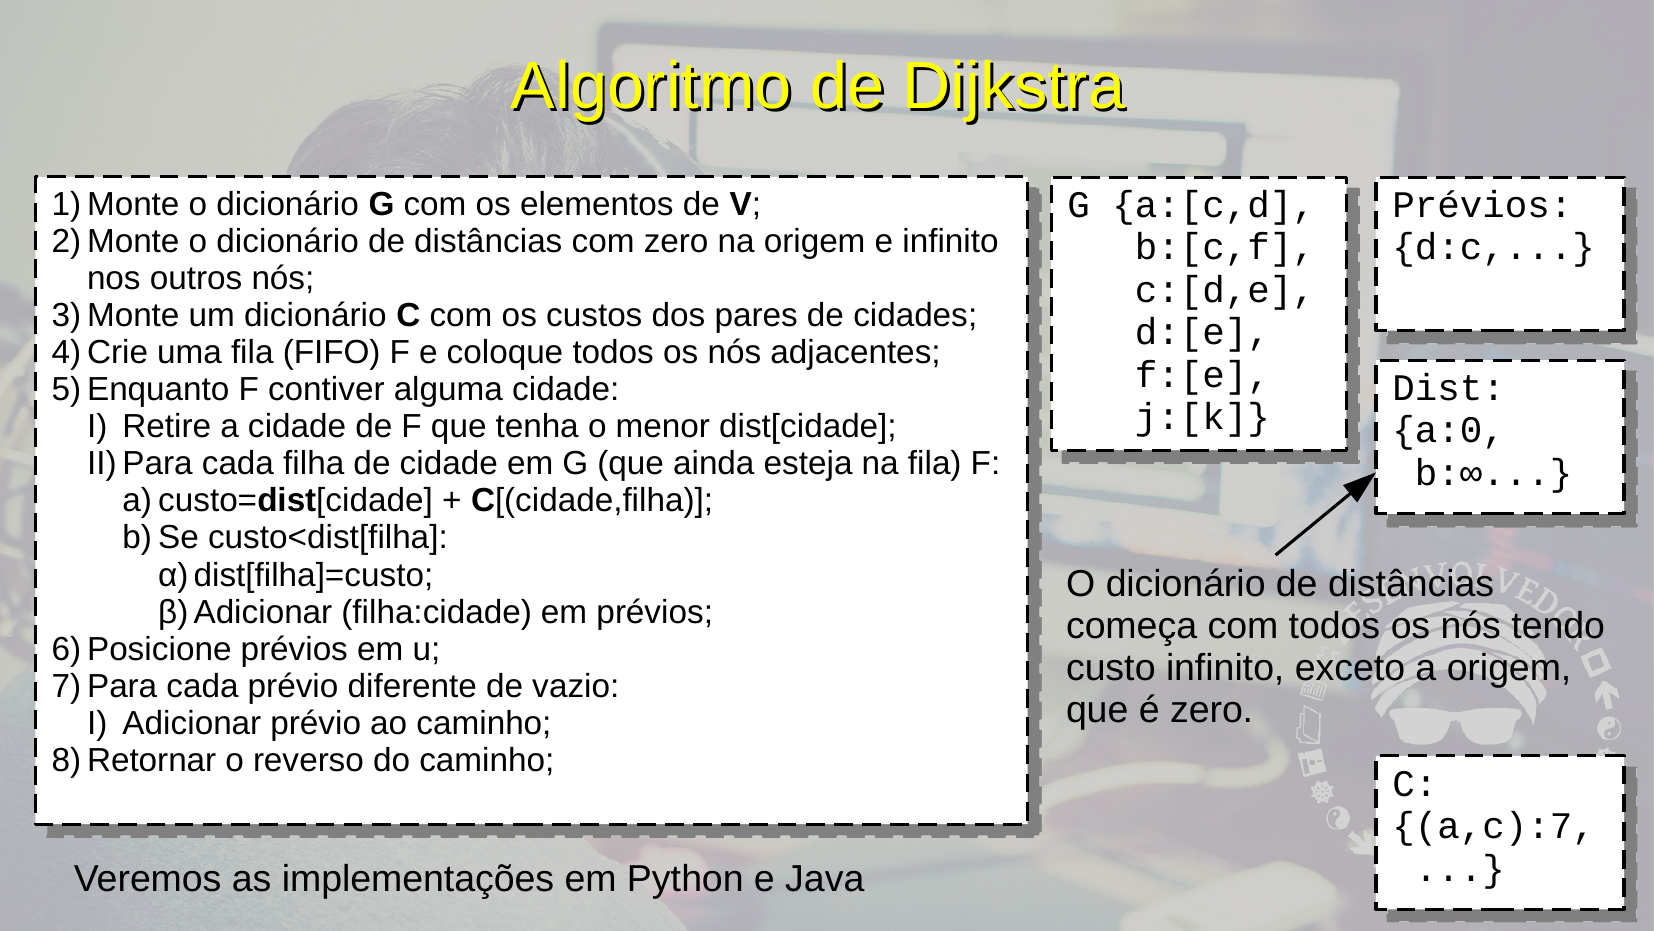

Algoritmo de Dijkstra
Monte o dicionário G com os elementos de V;
Monte o dicionário de distâncias com zero na origem e infinito nos outros nós;
Monte um dicionário C com os custos dos pares de cidades;
Crie uma fila (FIFO) F e coloque todos os nós adjacentes;
Enquanto F contiver alguma cidade:
Retire a cidade de F que tenha o menor dist[cidade];
Para cada filha de cidade em G (que ainda esteja na fila) F:
custo=dist[cidade] + C[(cidade,filha)];
Se custo<dist[filha]:
dist[filha]=custo;
Adicionar (filha:cidade) em prévios;
Posicione prévios em u;
Para cada prévio diferente de vazio:
Adicionar prévio ao caminho;
Retornar o reverso do caminho;
G {a:[c,d],
 b:[c,f],
 c:[d,e],
 d:[e],
 f:[e],
 j:[k]}
Prévios:
{d:c,...}
Dist:
{a:0,
 b:∞...}
O dicionário de distâncias começa com todos os nós tendo custo infinito, exceto a origem, que é zero.
C:
{(a,c):7,
 ...}
Veremos as implementações em Python e Java
Dicionário com cada nó e seus adjacentes